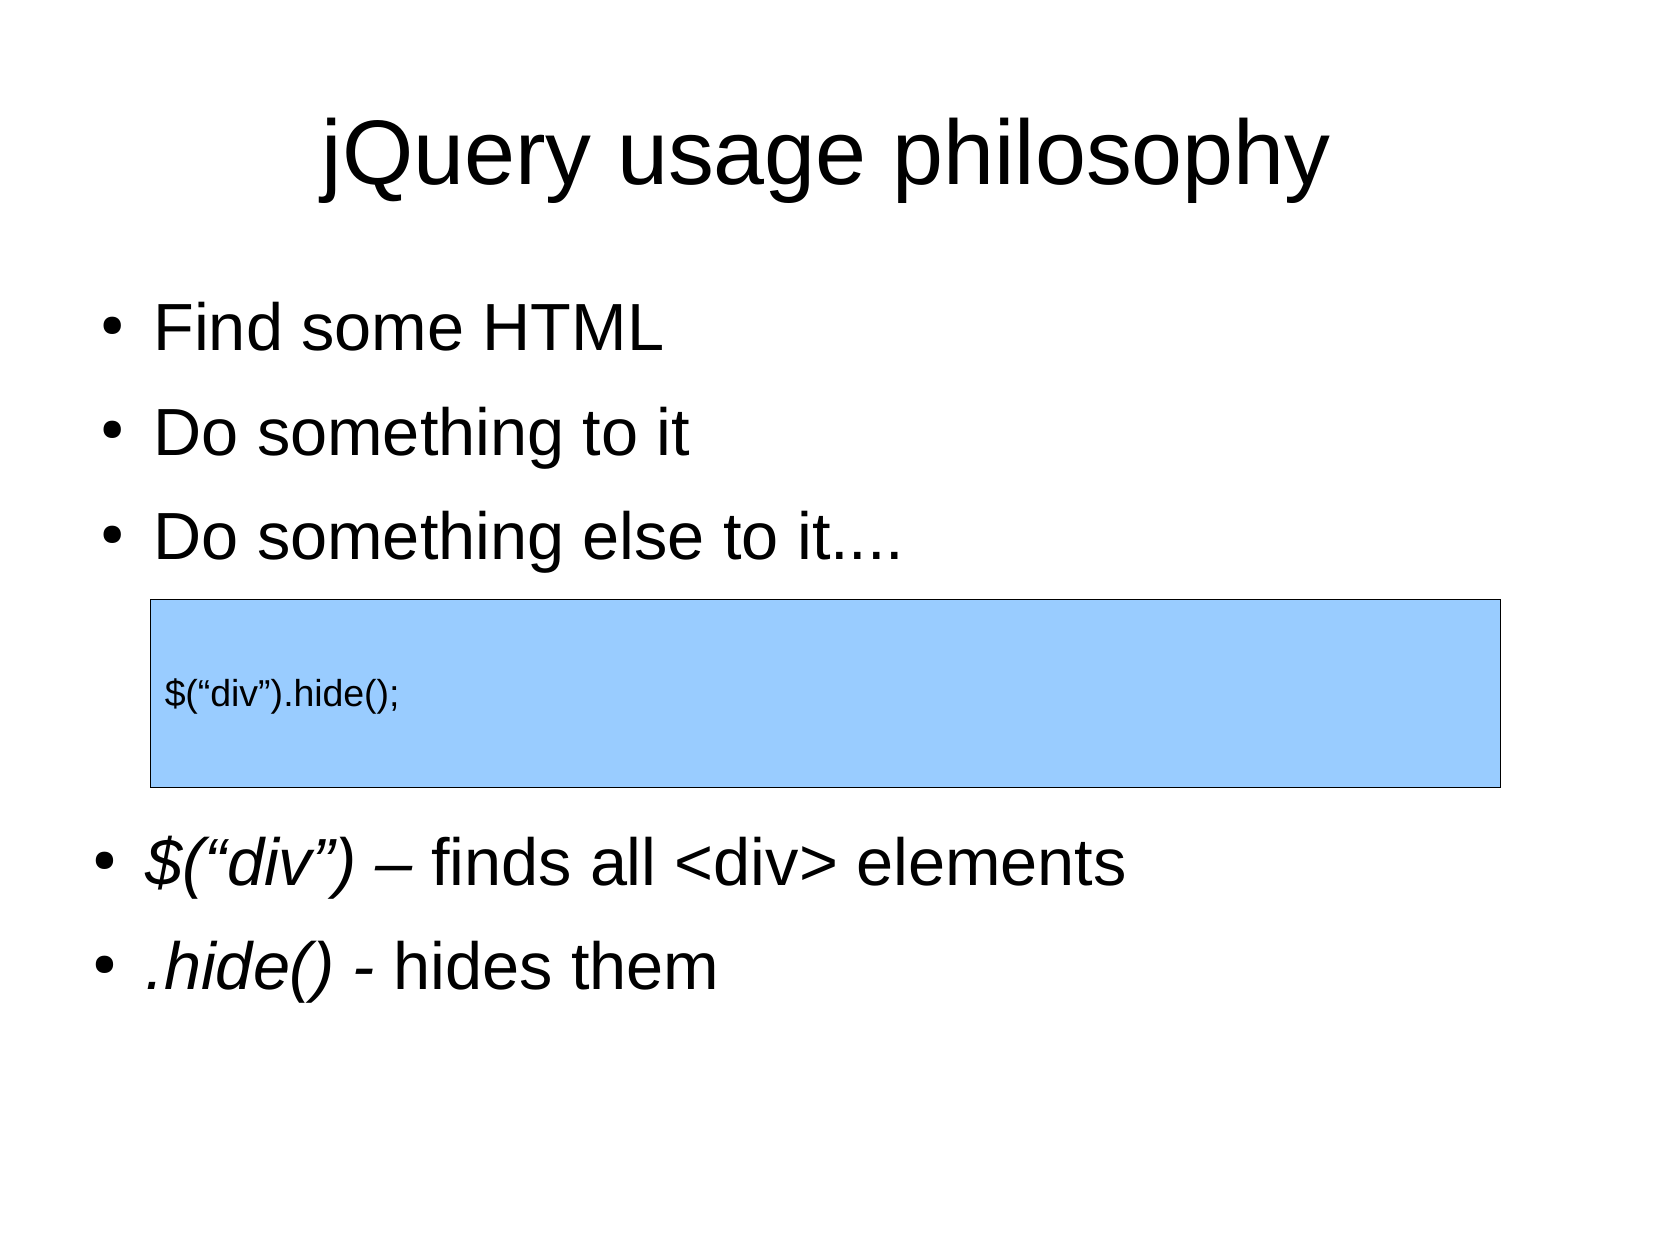

# jQuery usage philosophy
Find some HTML
Do something to it
Do something else to it....
$(“div”).hide();
$(“div”) – finds all <div> elements
.hide() - hides them